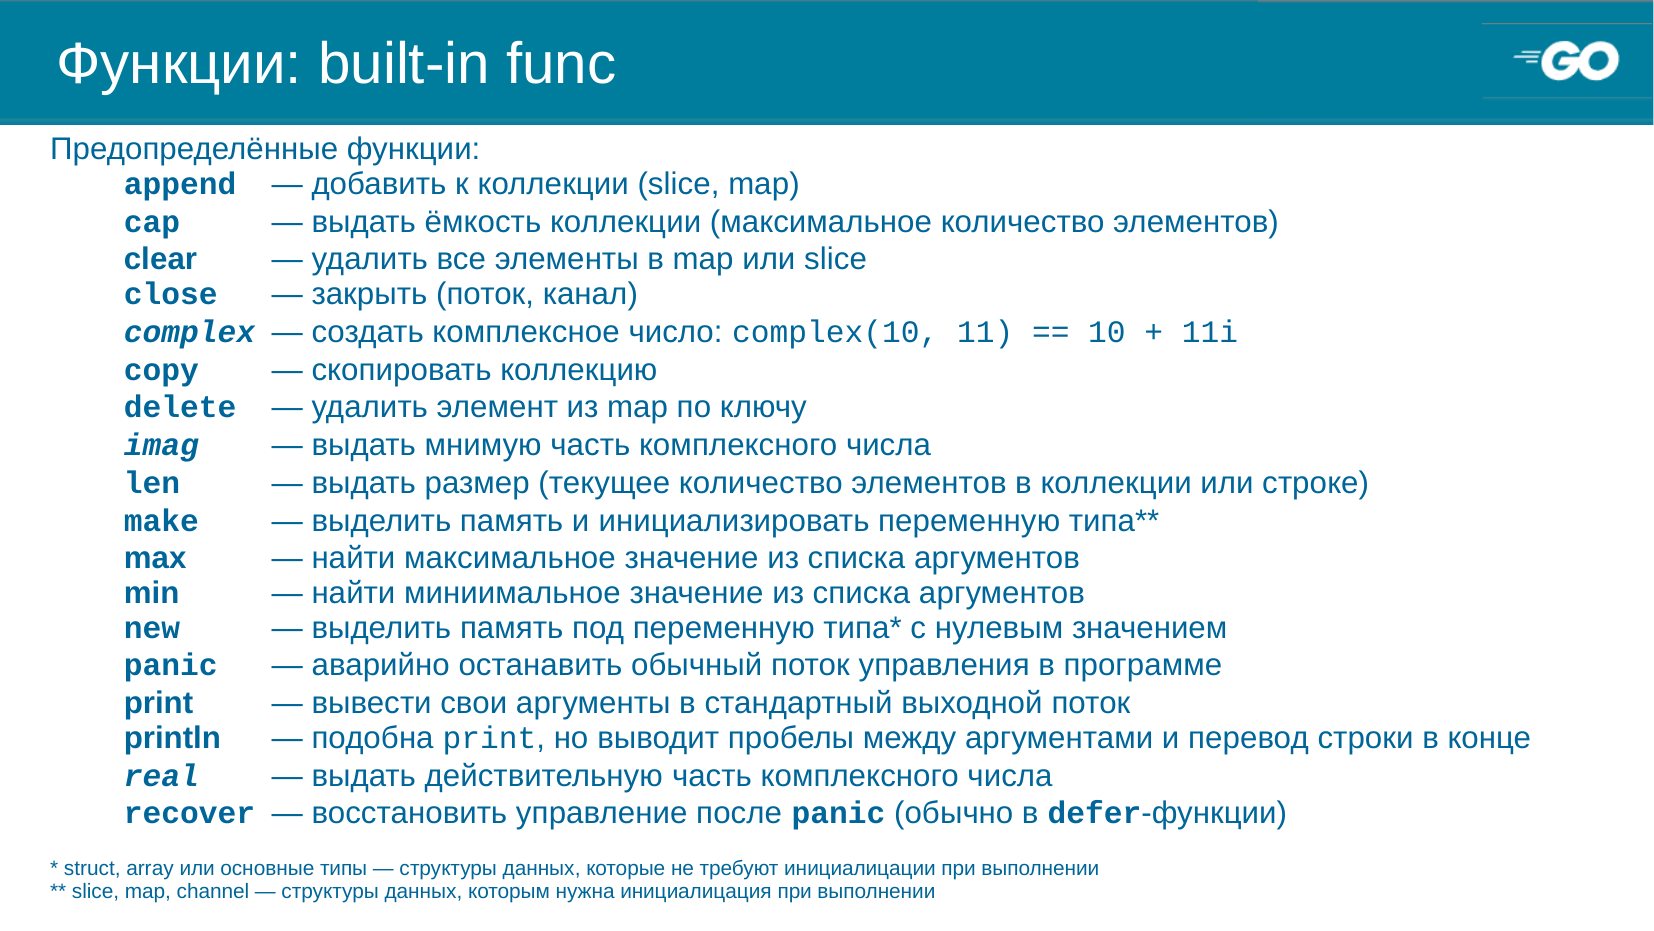

Функции: built-in func
Предопределённые функции:
	append	— добавить к коллекции (slice, map)
	cap		— выдать ёмкость коллекции (максимальное количество элементов)
	clear		— удалить все элементы в map или slice
	close	— закрыть (поток, канал)
	complex	— создать комплексное число: complex(10, 11) == 10 + 11i
	copy	— скопировать коллекцию
	delete	— удалить элемент из map по ключу
	imag	— выдать мнимую часть комплексного числа
	len		— выдать размер (текущее количество элементов в коллекции или строке)
	make	— выделить память и инициализировать переменную типа**
	max		— найти максимальное значение из списка аргументов
	min		— найти миниимальное значение из списка аргументов
	new		— выделить память под переменную типа* с нулевым значением
	panic	— аварийно останавить обычный поток управления в программе
	print		— вывести свои аргументы в стандартный выходной поток
	println	— подобна print, но выводит пробелы между аргументами и перевод строки в конце
	real	— выдать действительную часть комплексного числа
	recover	— восстановить управление после panic (обычно в defer-функции)
* struct, array или основные типы — структуры данных, которые не требуют инициалицации при выполнении
** slice, map, channel — структуры данных, которым нужна инициалицация при выполнении